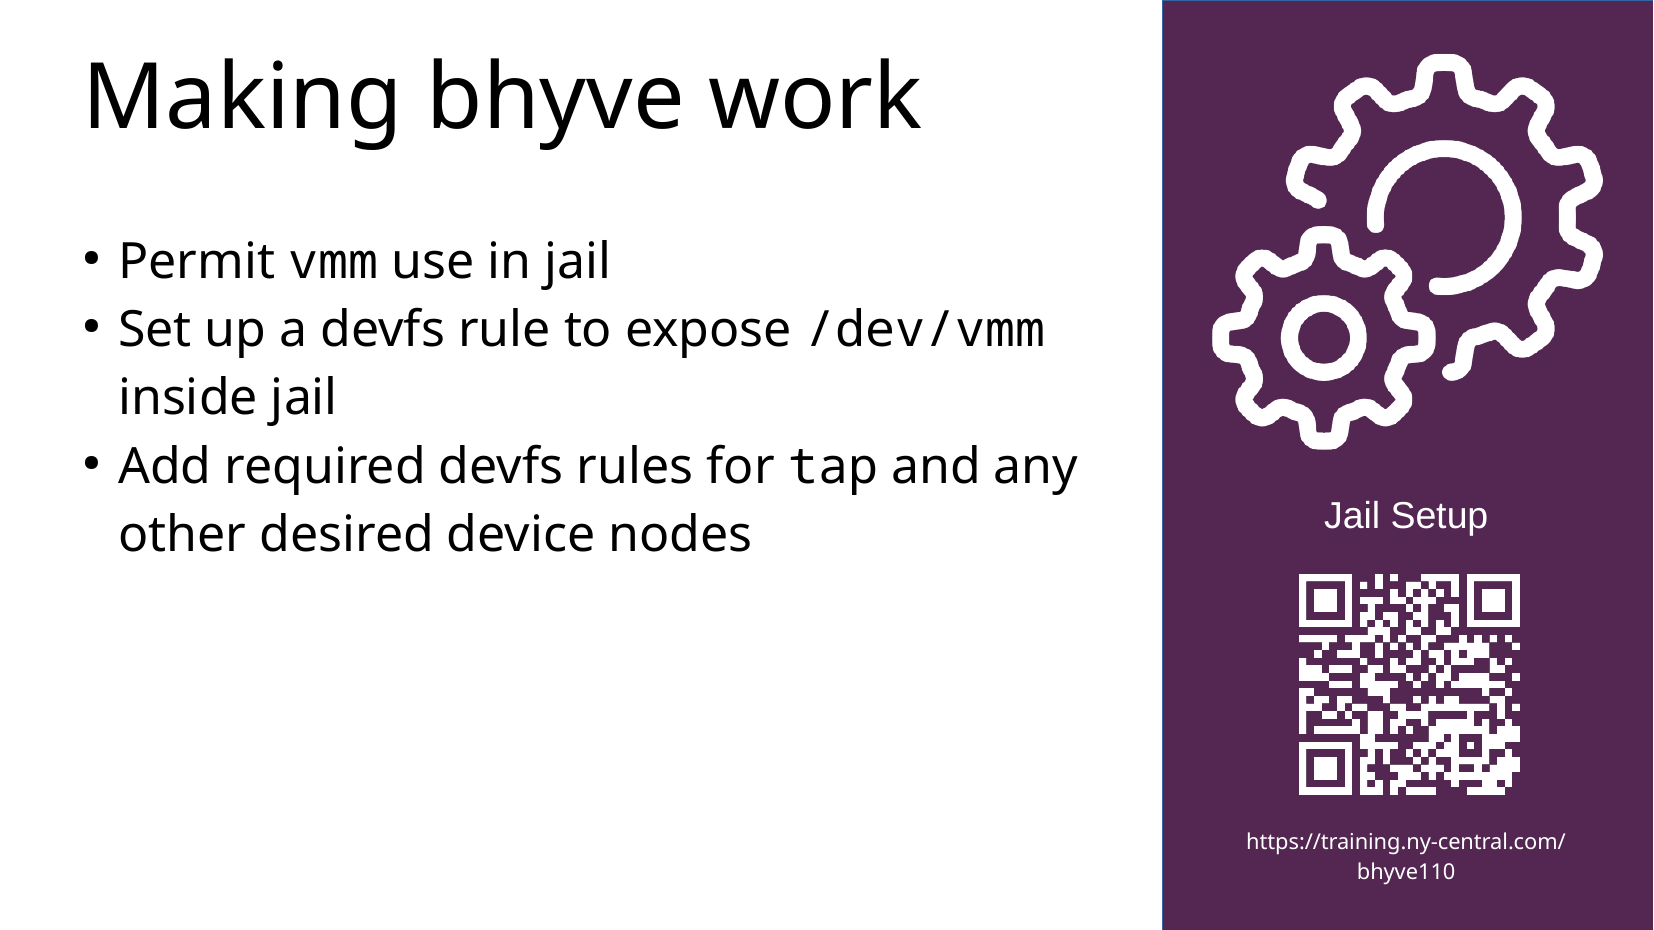

# Making bhyve work
Permit vmm use in jail
Set up a devfs rule to expose /dev/vmm inside jail
Add required devfs rules for tap and any other desired device nodes
Jail Setup
https://training.ny-central.com/bhyve110